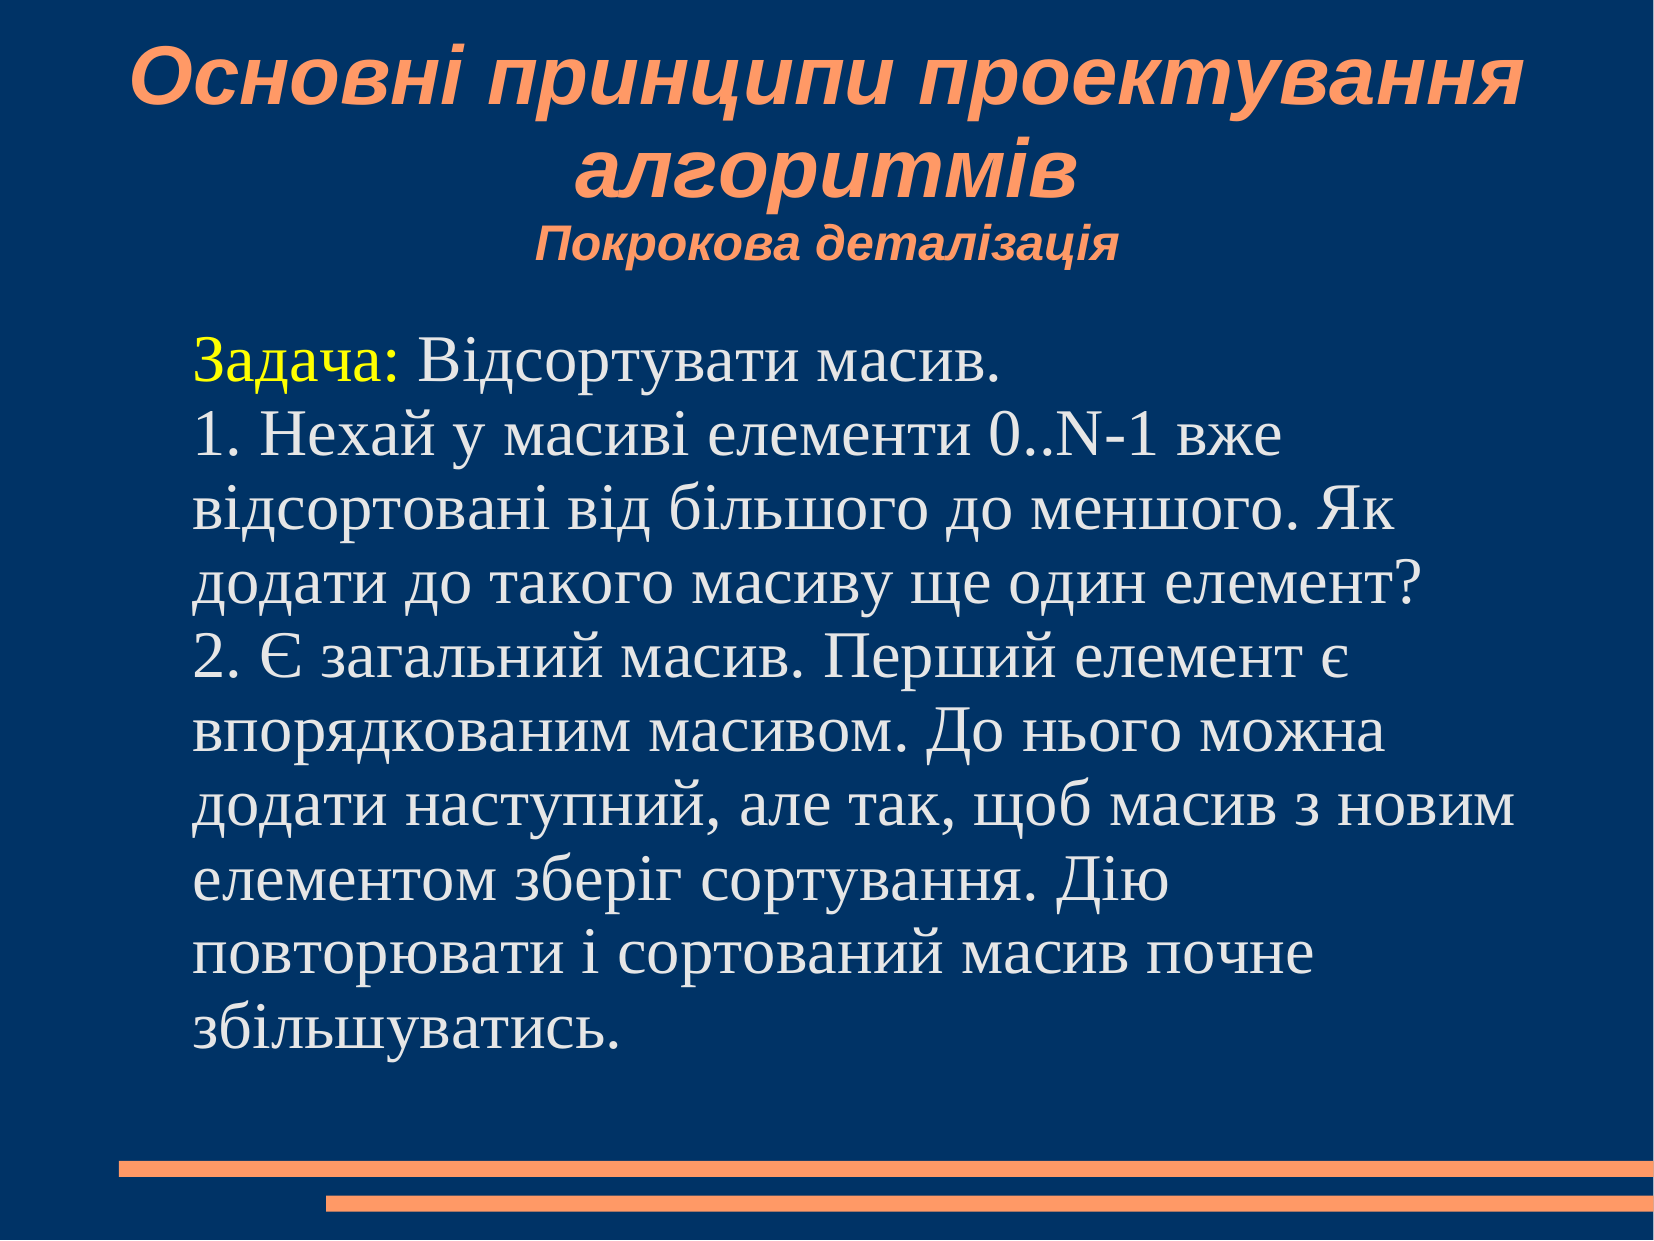

# Основні принципи проектування алгоритмів Покрокова деталізація
Задача: Відсортувати масив.
1. Нехай у масиві елементи 0..N-1 вже відсортовані від більшого до меншого. Як додати до такого масиву ще один елемент?
2. Є загальний масив. Перший елемент є впорядкованим масивом. До нього можна додати наступний, але так, щоб масив з новим елементом зберіг сортування. Дію повторювати і сортований масив почне збільшуватись.